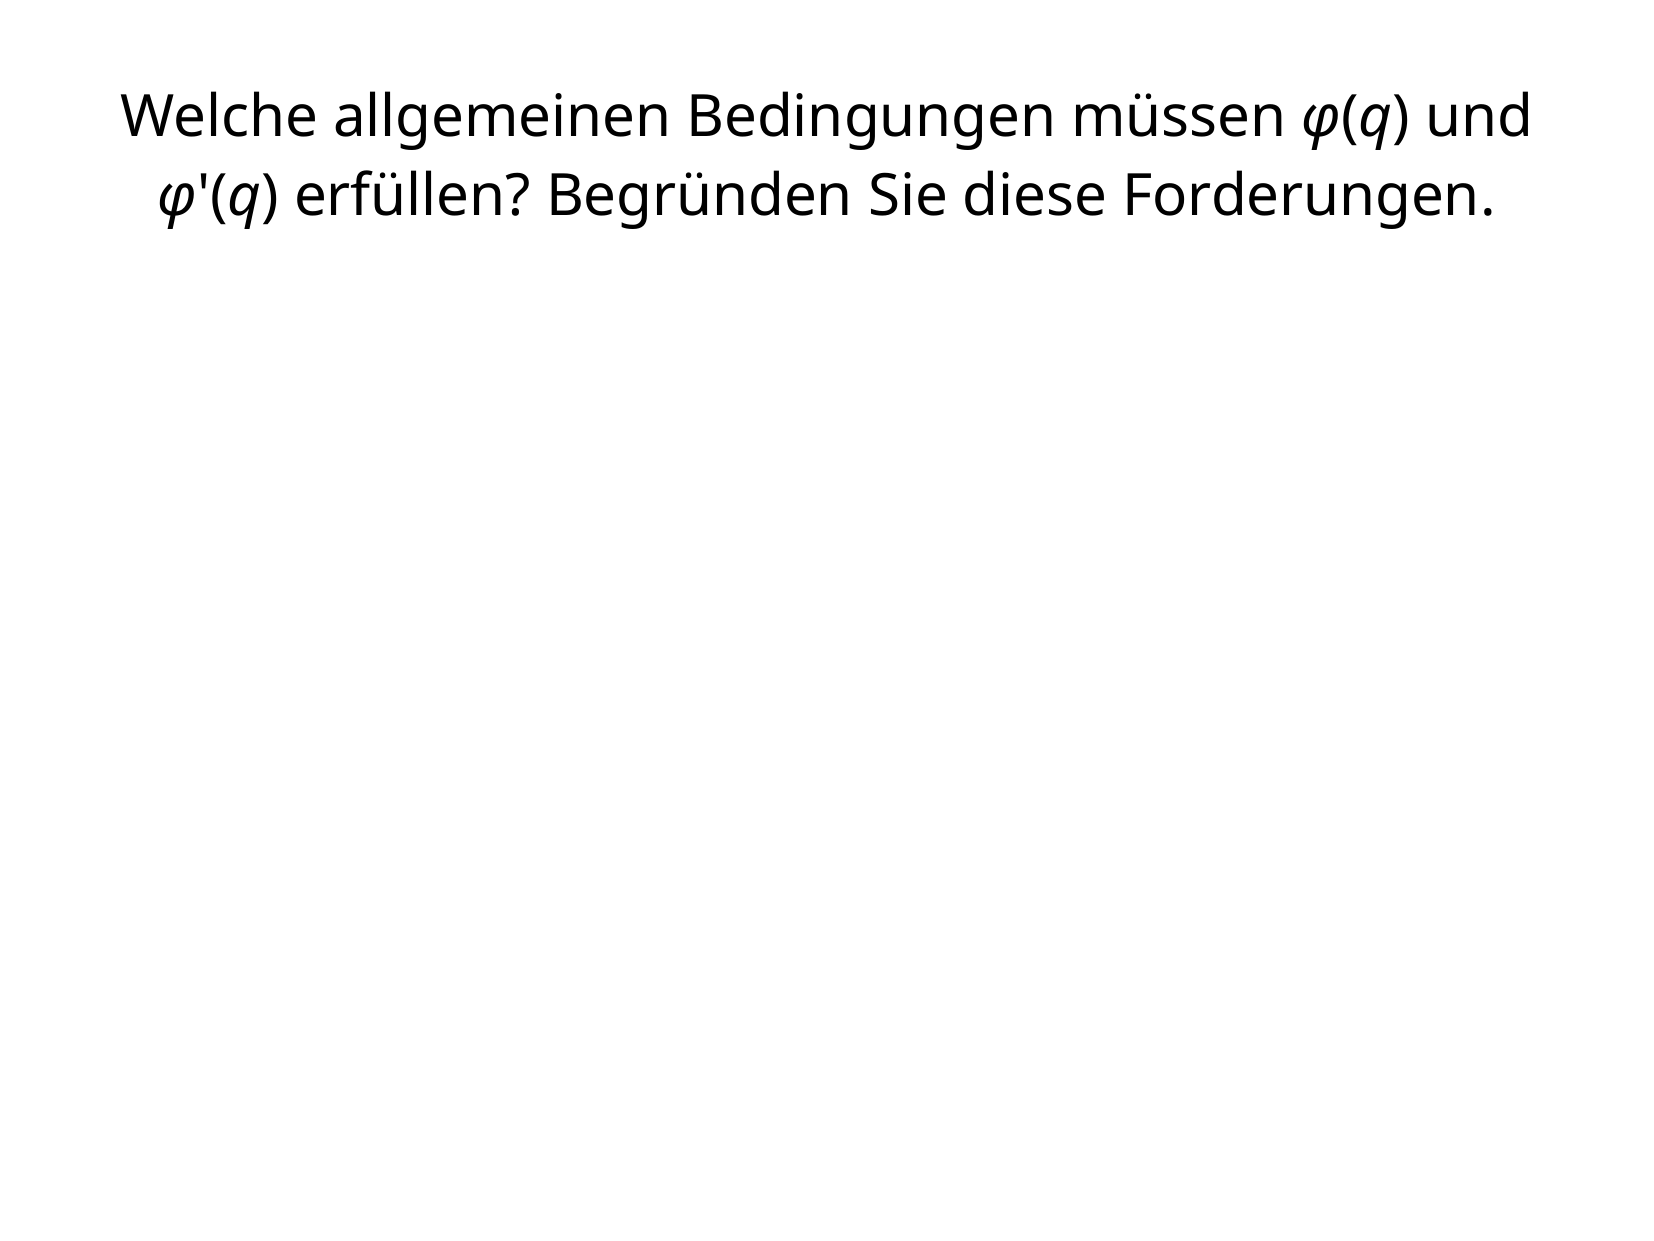

# Welche allgemeinen Bedingungen müssen φ(q) und φ'(q) erfüllen? Begründen Sie diese Forderungen.